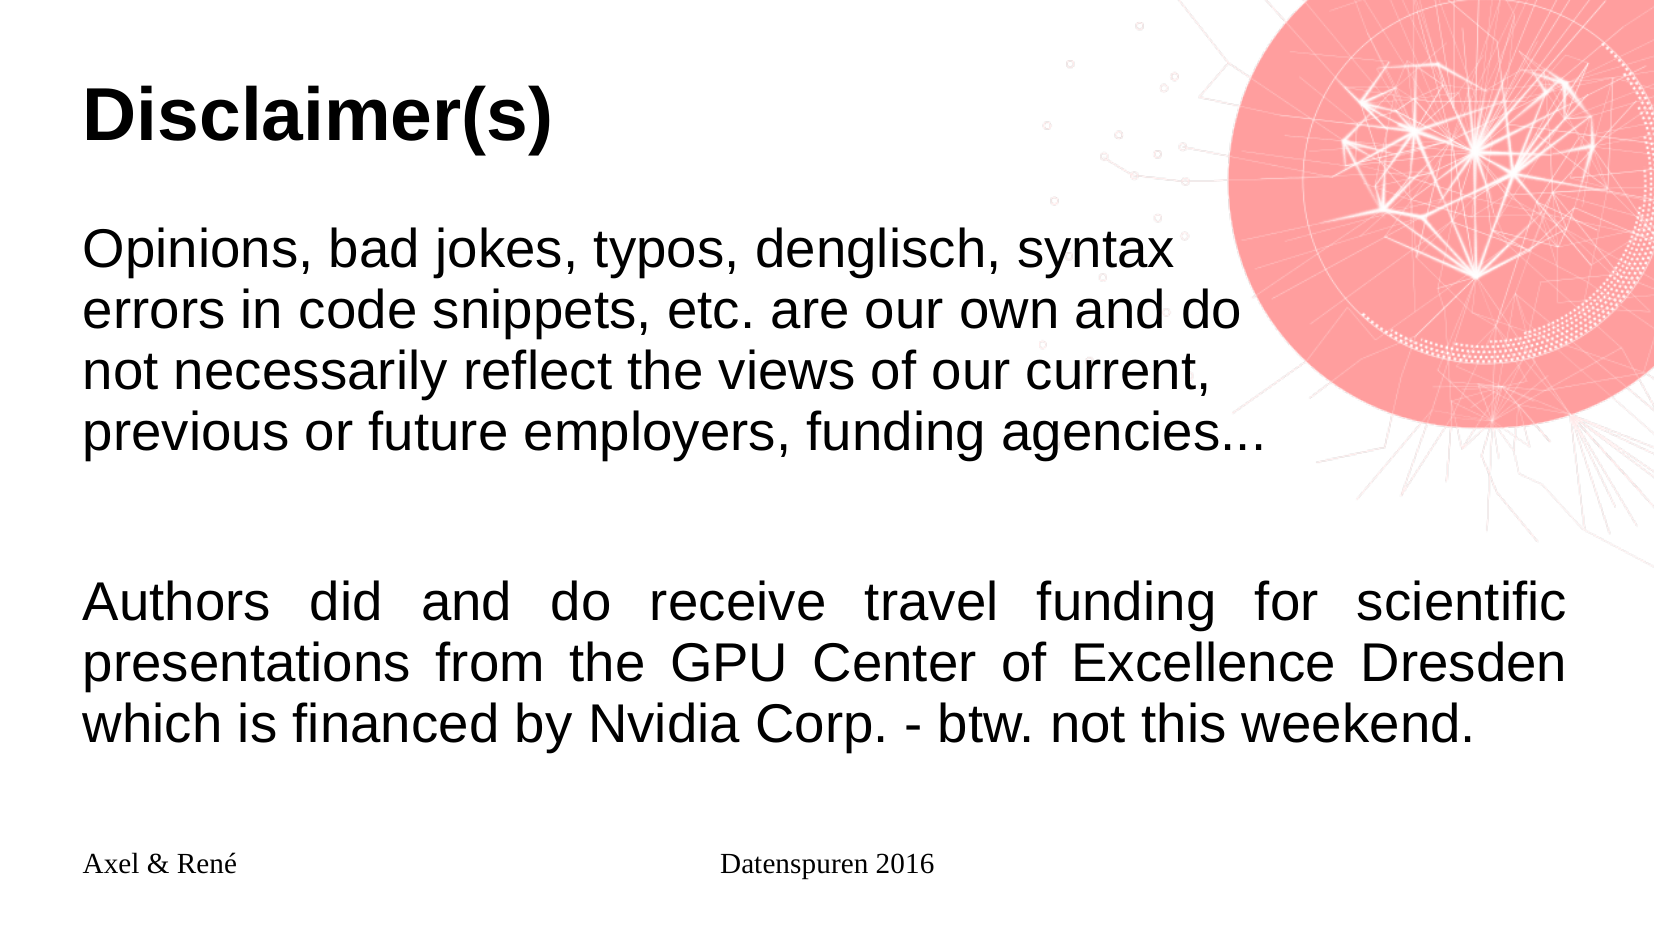

# Disclaimer(s)
Opinions, bad jokes, typos, denglisch, syntax
errors in code snippets, etc. are our own and do
not necessarily reflect the views of our current,
previous or future employers, funding agencies...
Authors did and do receive travel funding for scientific presentations from the GPU Center of Excellence Dresden which is financed by Nvidia Corp. - btw. not this weekend.